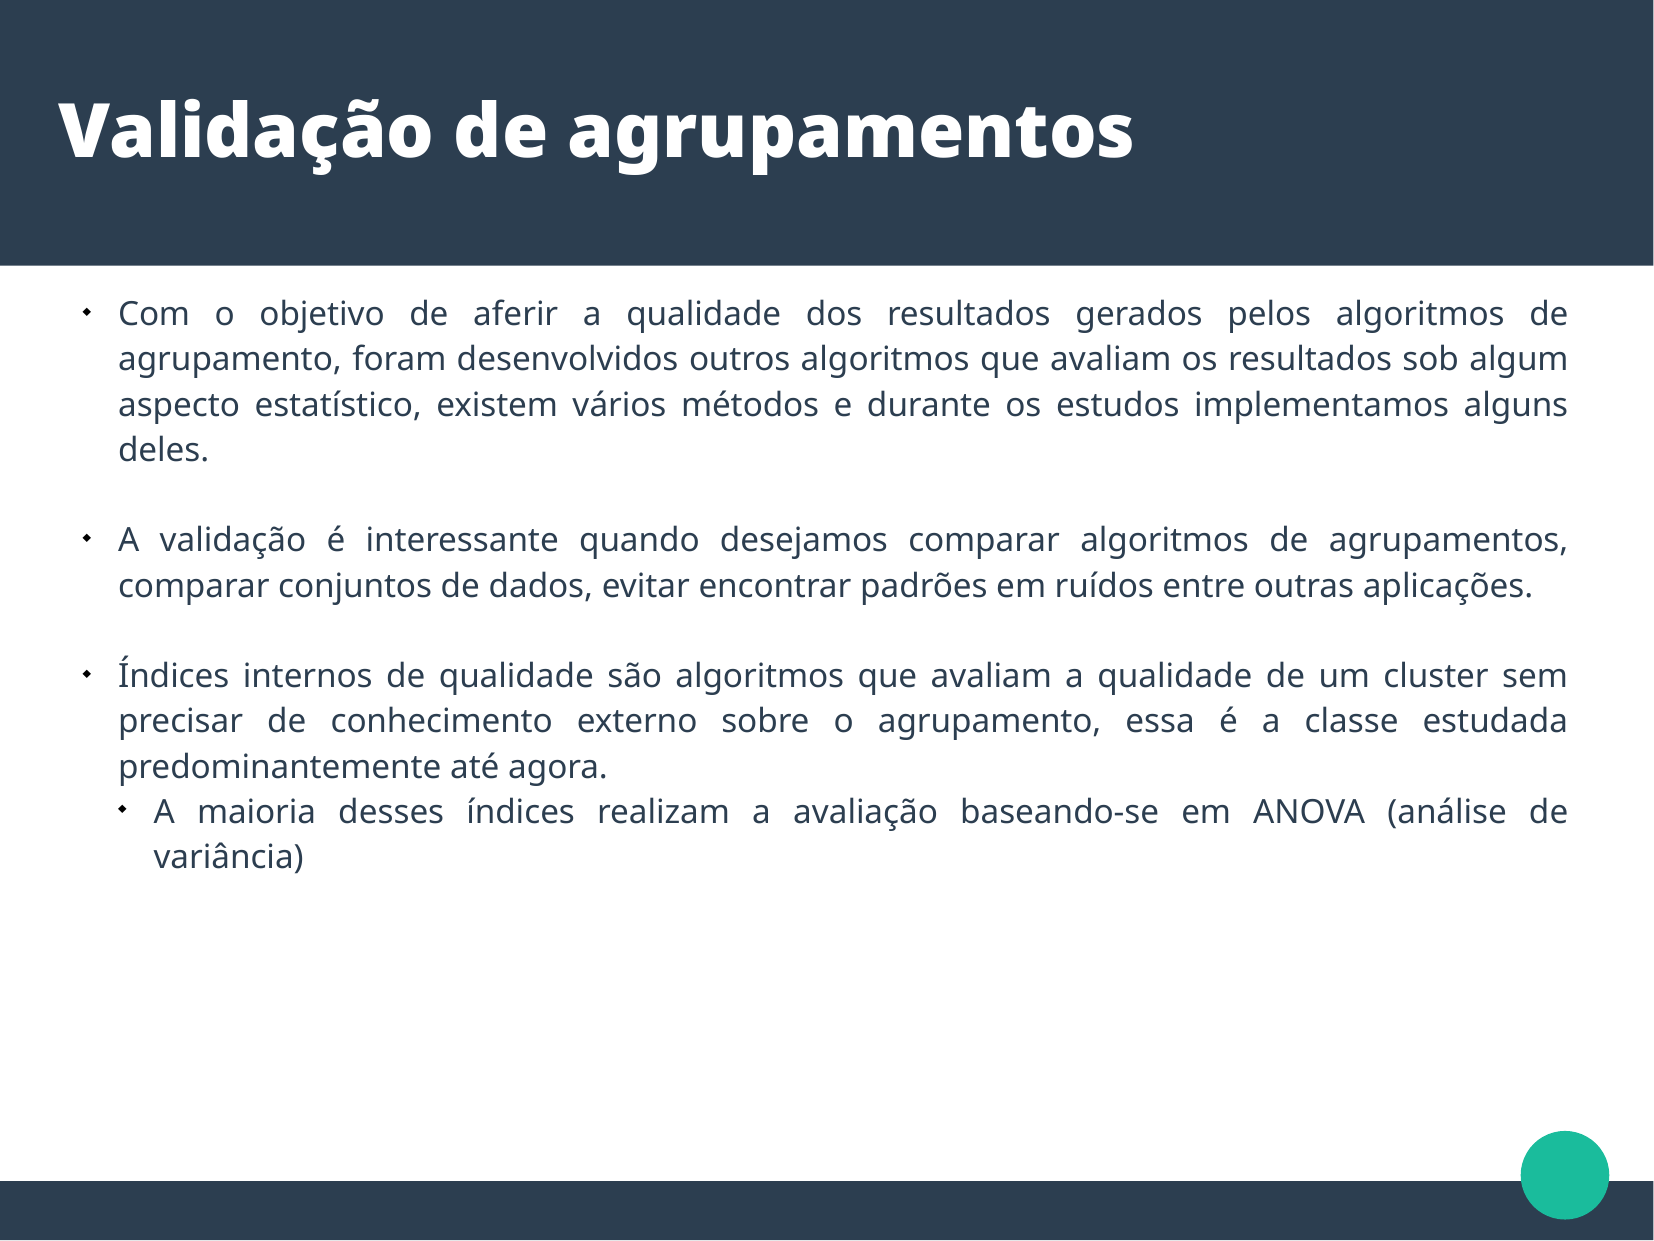

# Validação de agrupamentos
Com o objetivo de aferir a qualidade dos resultados gerados pelos algoritmos de agrupamento, foram desenvolvidos outros algoritmos que avaliam os resultados sob algum aspecto estatístico, existem vários métodos e durante os estudos implementamos alguns deles.
A validação é interessante quando desejamos comparar algoritmos de agrupamentos, comparar conjuntos de dados, evitar encontrar padrões em ruídos entre outras aplicações.
Índices internos de qualidade são algoritmos que avaliam a qualidade de um cluster sem precisar de conhecimento externo sobre o agrupamento, essa é a classe estudada predominantemente até agora.
A maioria desses índices realizam a avaliação baseando-se em ANOVA (análise de variância)